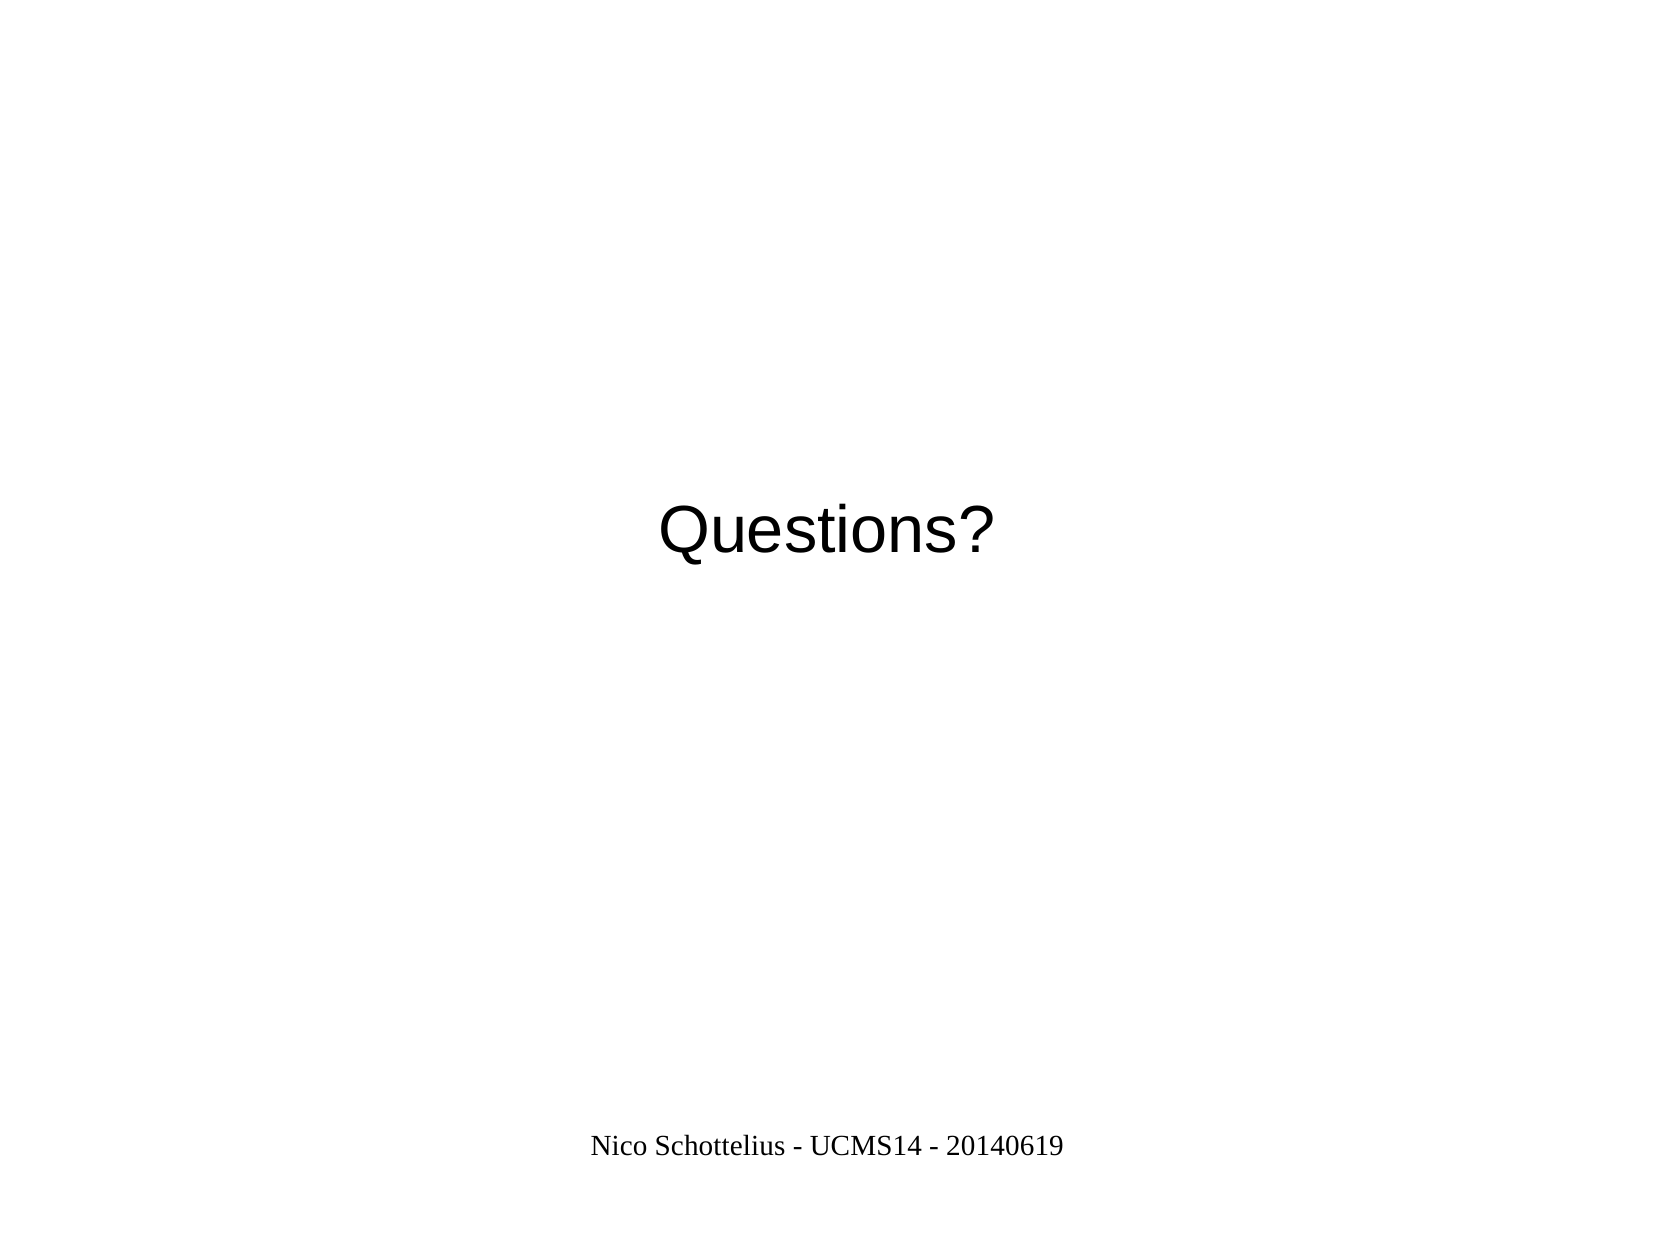

# Questions?
Nico Schottelius - UCMS14 - 20140619